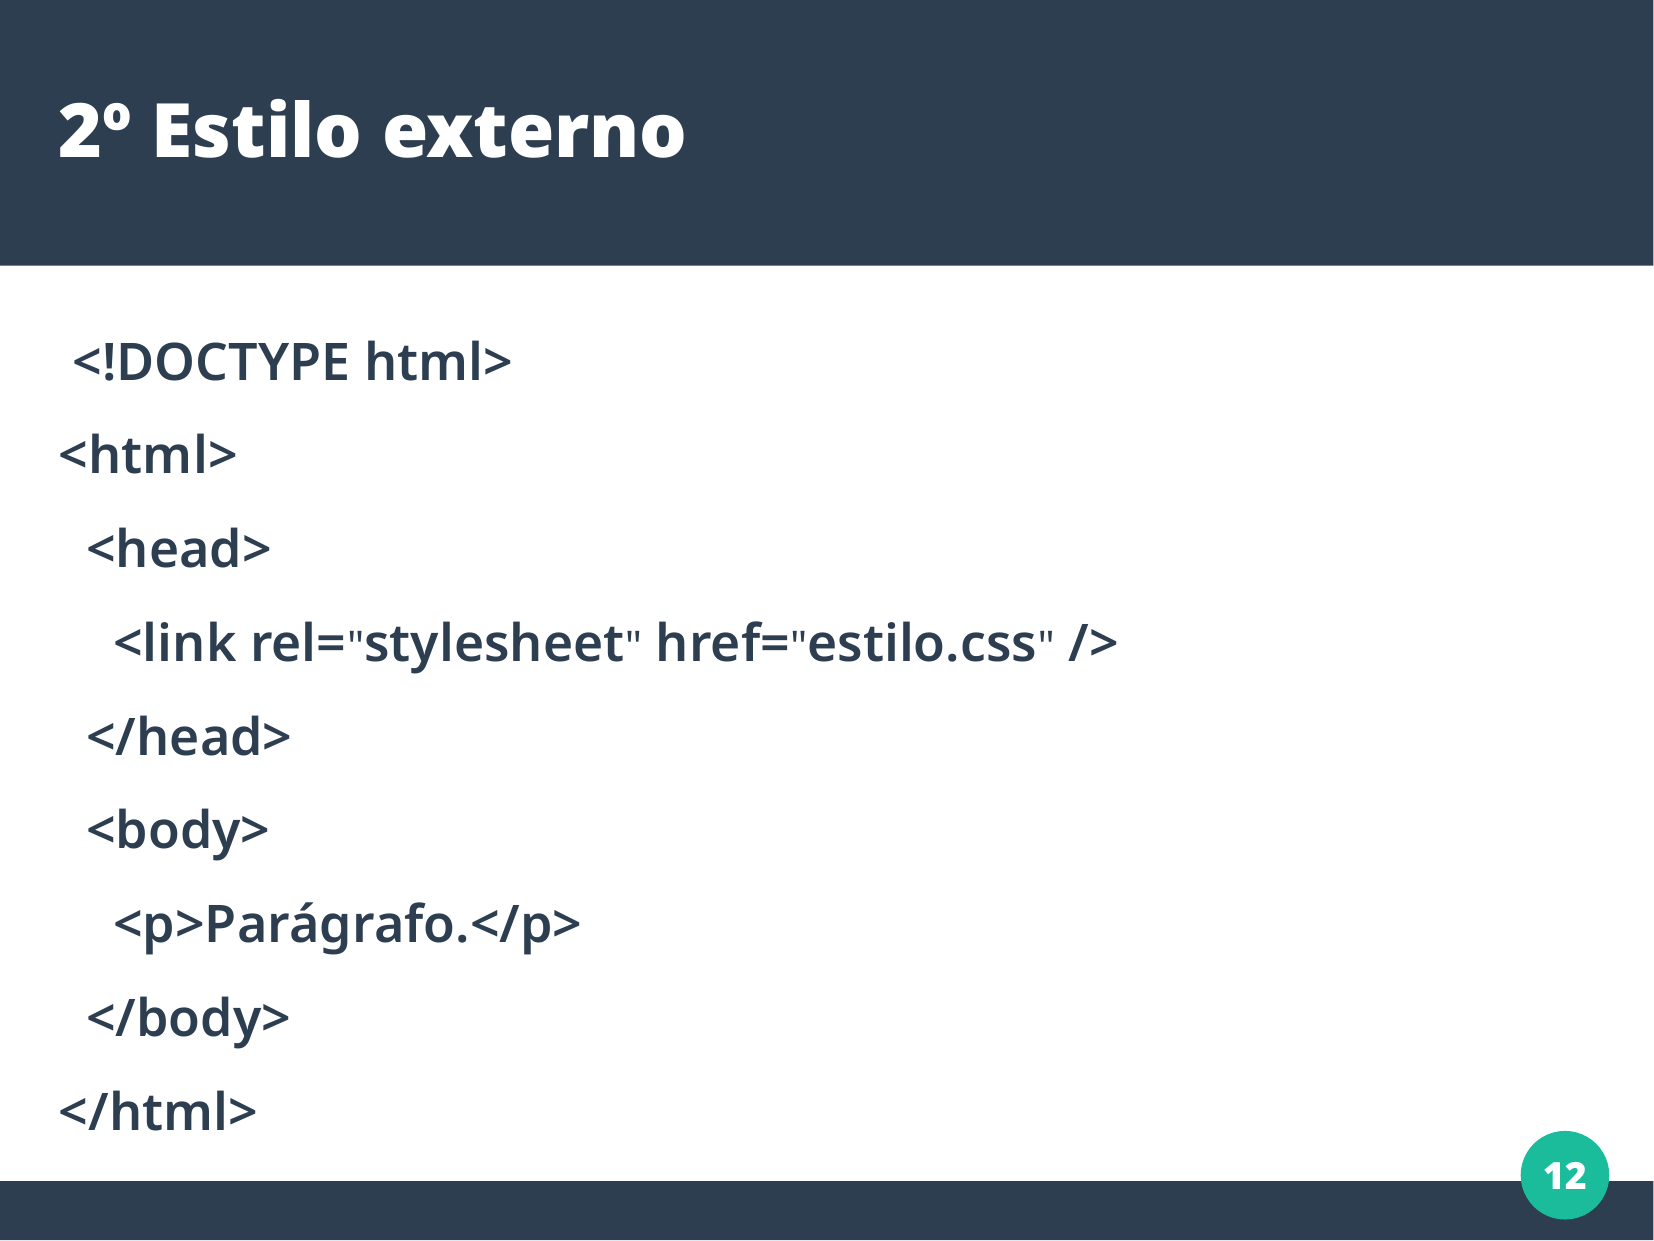

# 2º Estilo externo
 <!DOCTYPE html>
<html>
 <head>
 <link rel="stylesheet" href="estilo.css" />
 </head>
 <body>
 <p>Parágrafo.</p>
 </body>
</html>
12